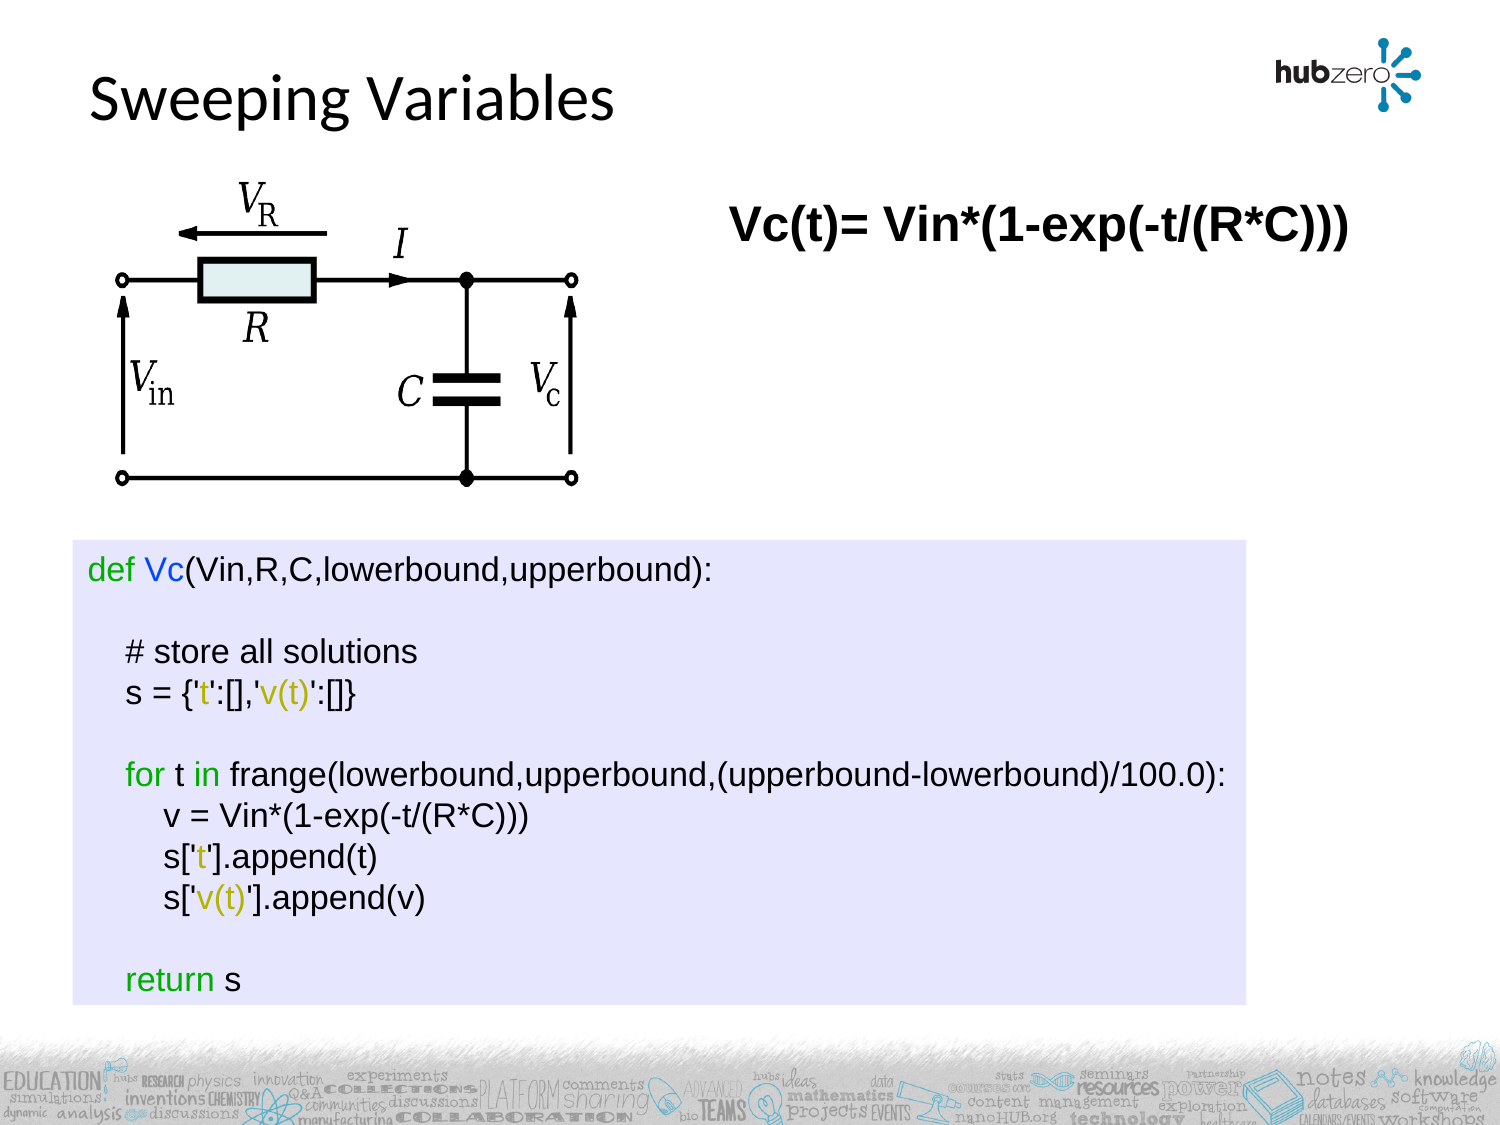

# Sweeping Variables
Vc(t)= Vin*(1-exp(-t/(R*C)))
def Vc(Vin,R,C,lowerbound,upperbound):
 # store all solutions
 s = {'t':[],'v(t)':[]}
 for t in frange(lowerbound,upperbound,(upperbound-lowerbound)/100.0):
 v = Vin*(1-exp(-t/(R*C)))
 s['t'].append(t)
 s['v(t)'].append(v)
 return s